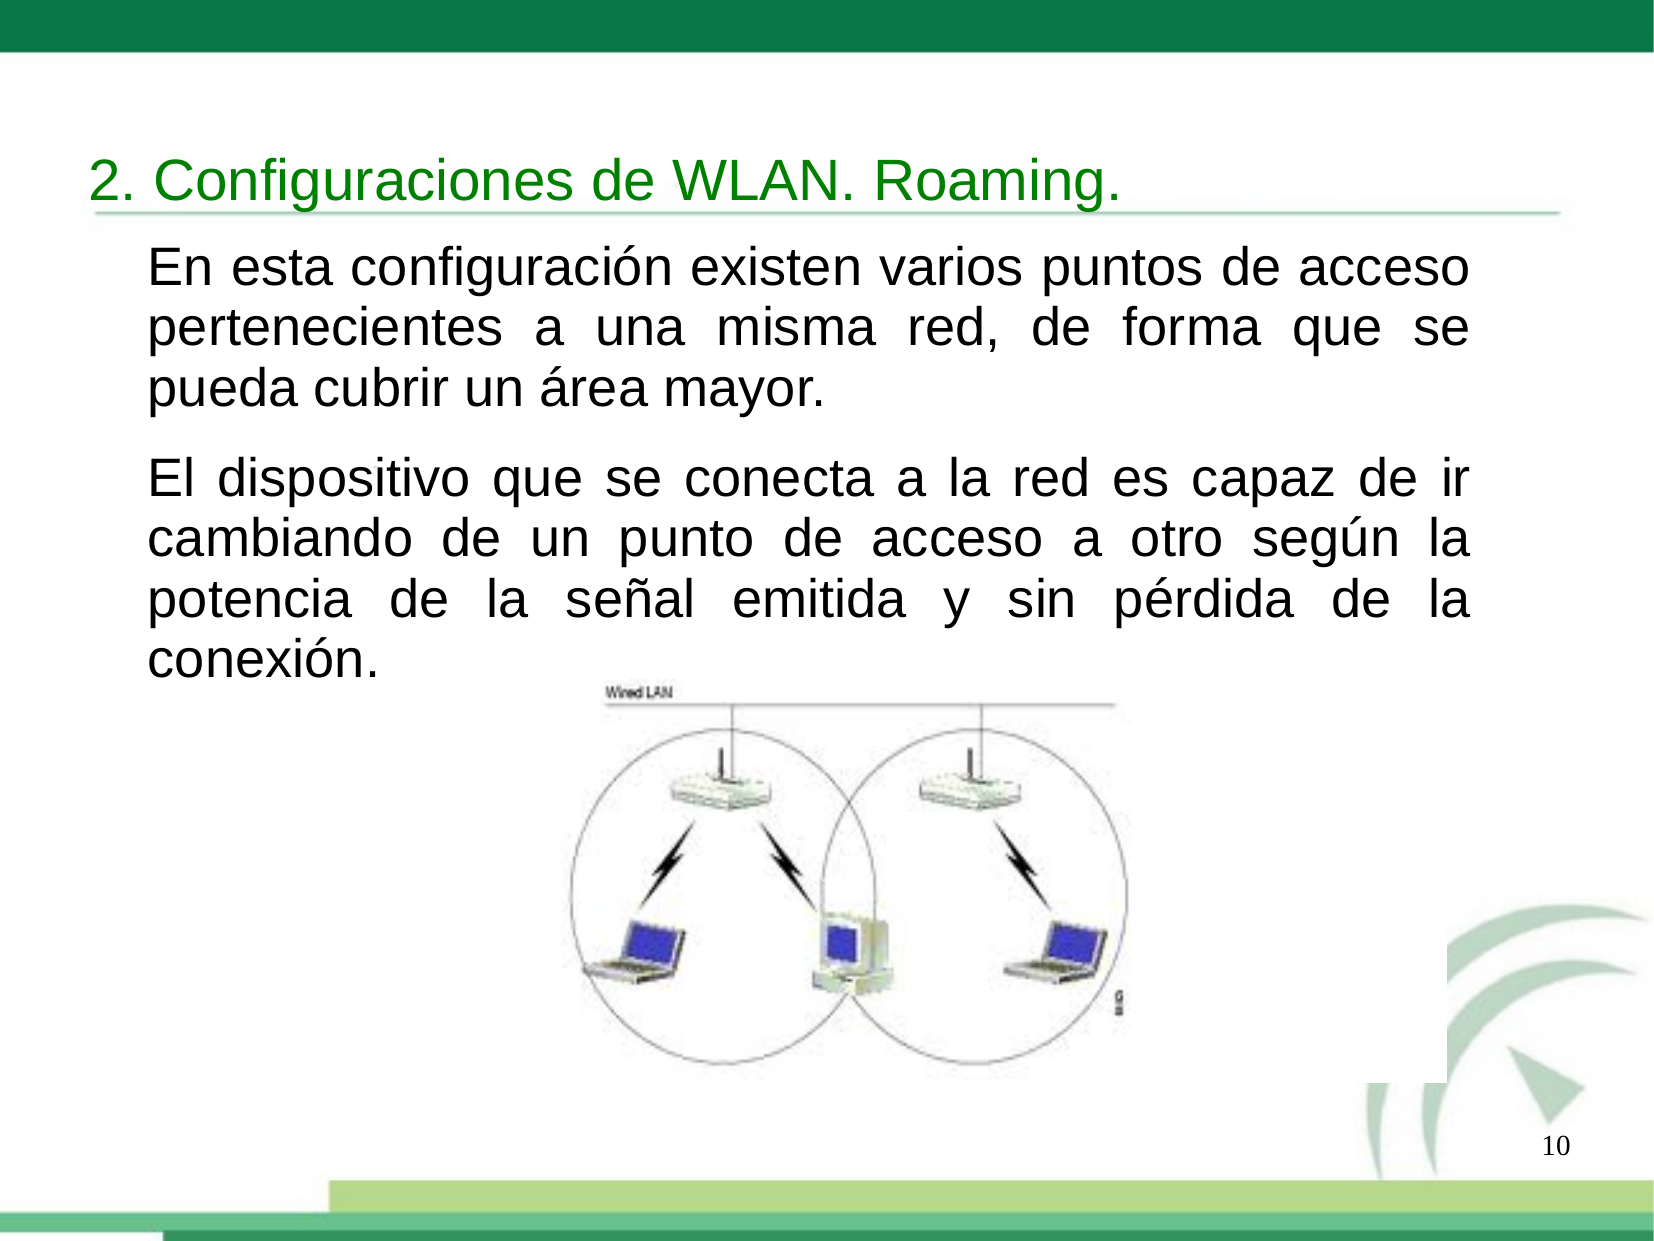

2. Configuraciones de WLAN. Roaming.
# En esta configuración existen varios puntos de acceso pertenecientes a una misma red, de forma que se pueda cubrir un área mayor.
El dispositivo que se conecta a la red es capaz de ir cambiando de un punto de acceso a otro según la potencia de la señal emitida y sin pérdida de la conexión.
10